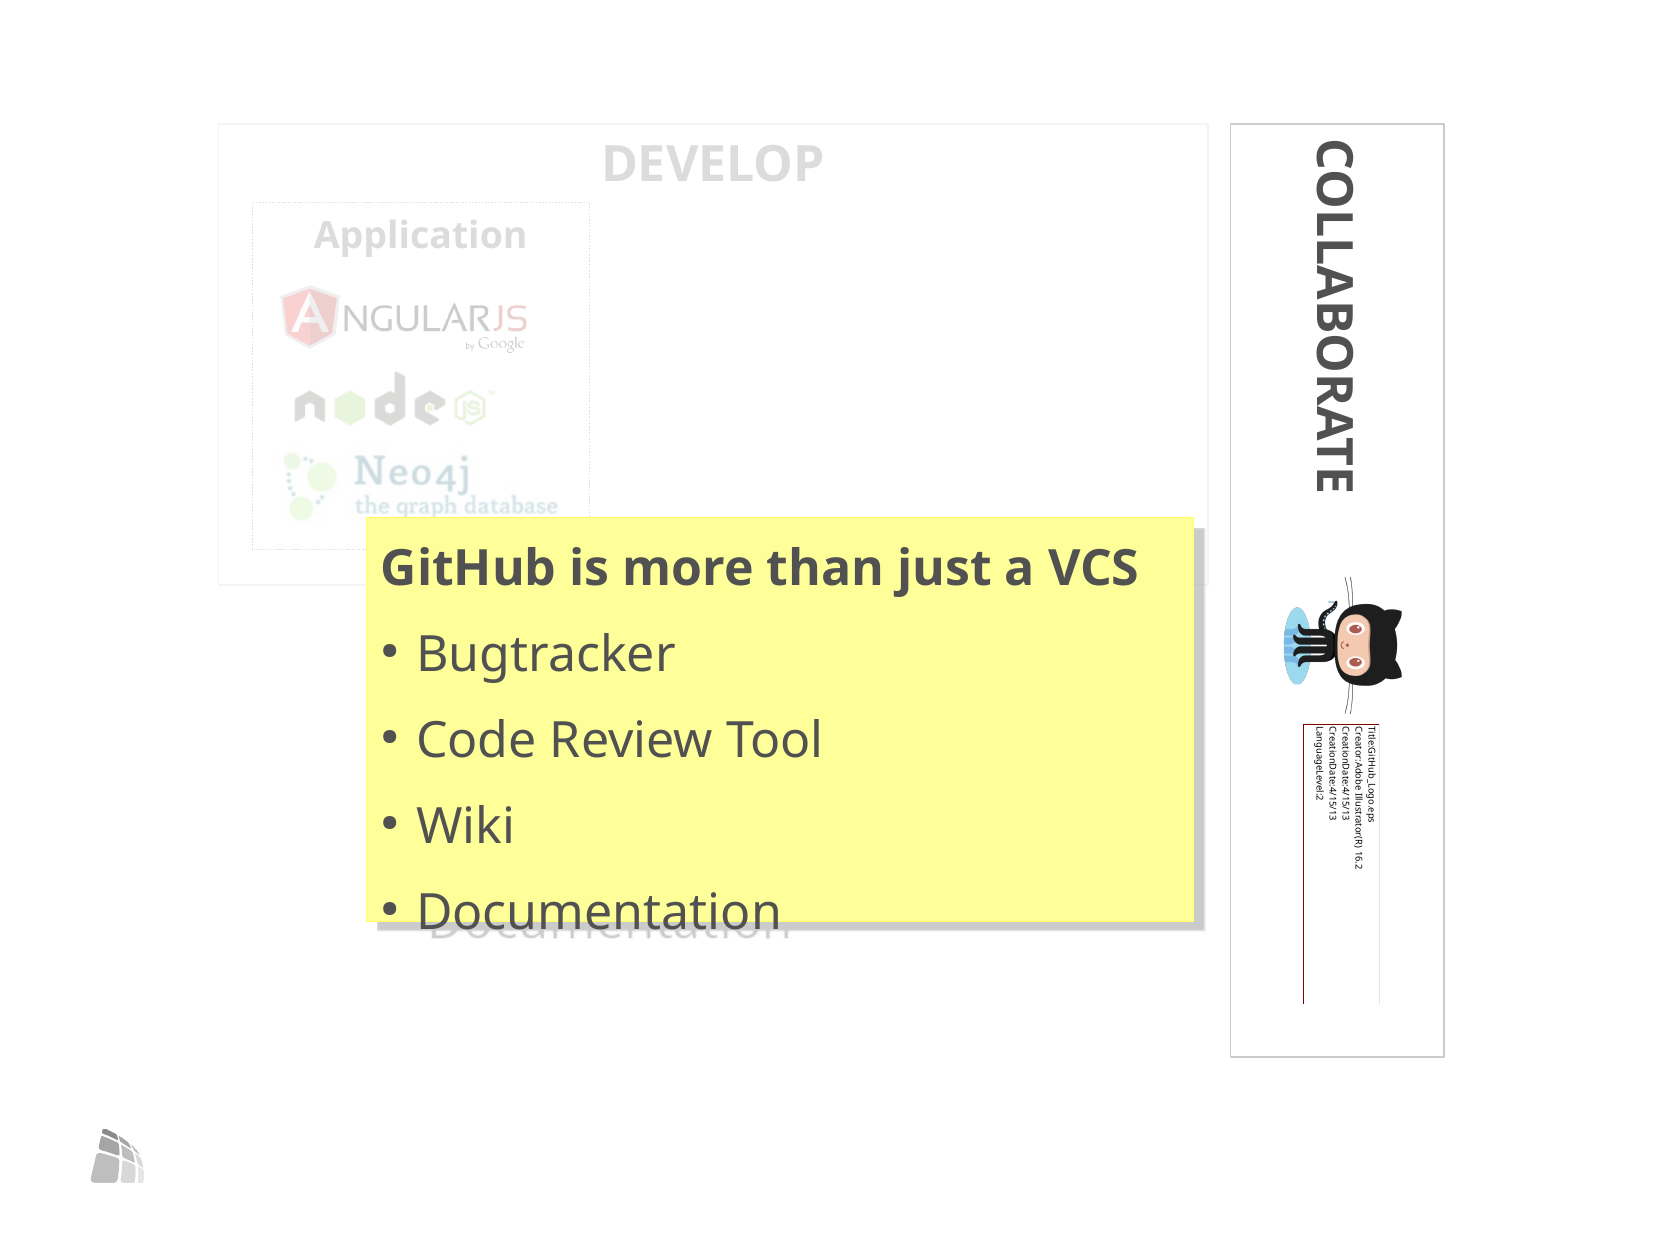

DEVELOP
COLLABORATE
Application
GitHub is more than just a VCS
Bugtracker
Code Review Tool
Wiki
Documentation